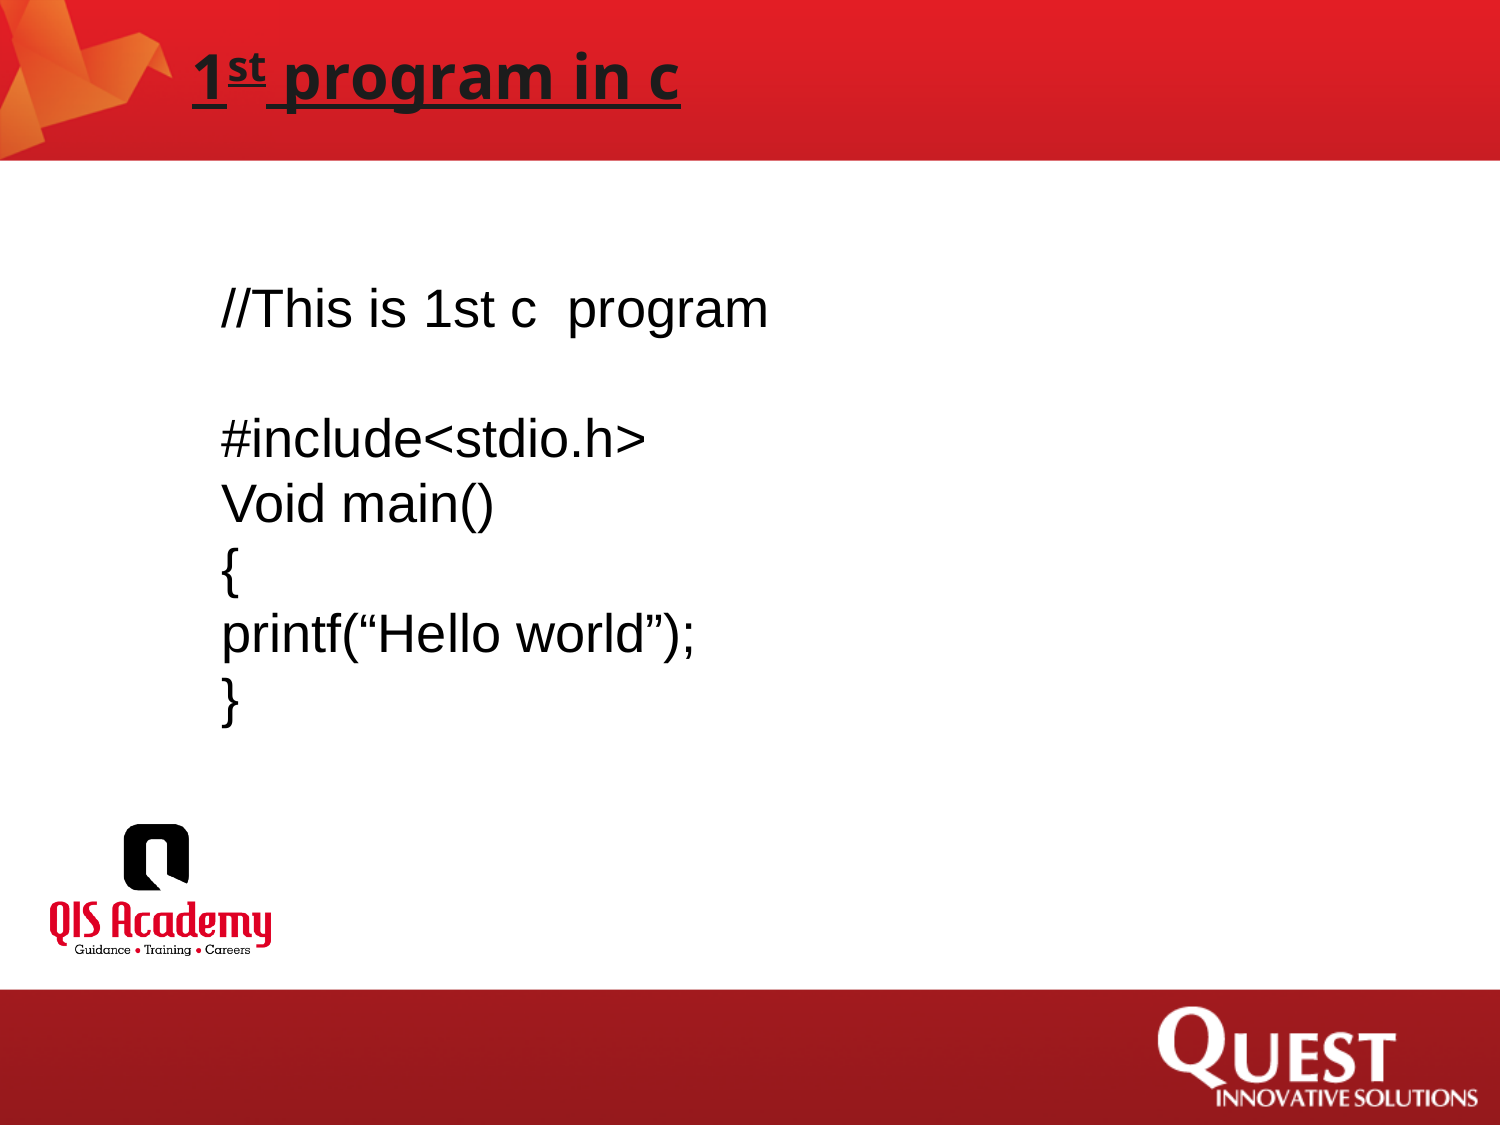

# 1st program in c
//This is 1st c program
#include<stdio.h>
Void main()
{
printf(“Hello world”);
}